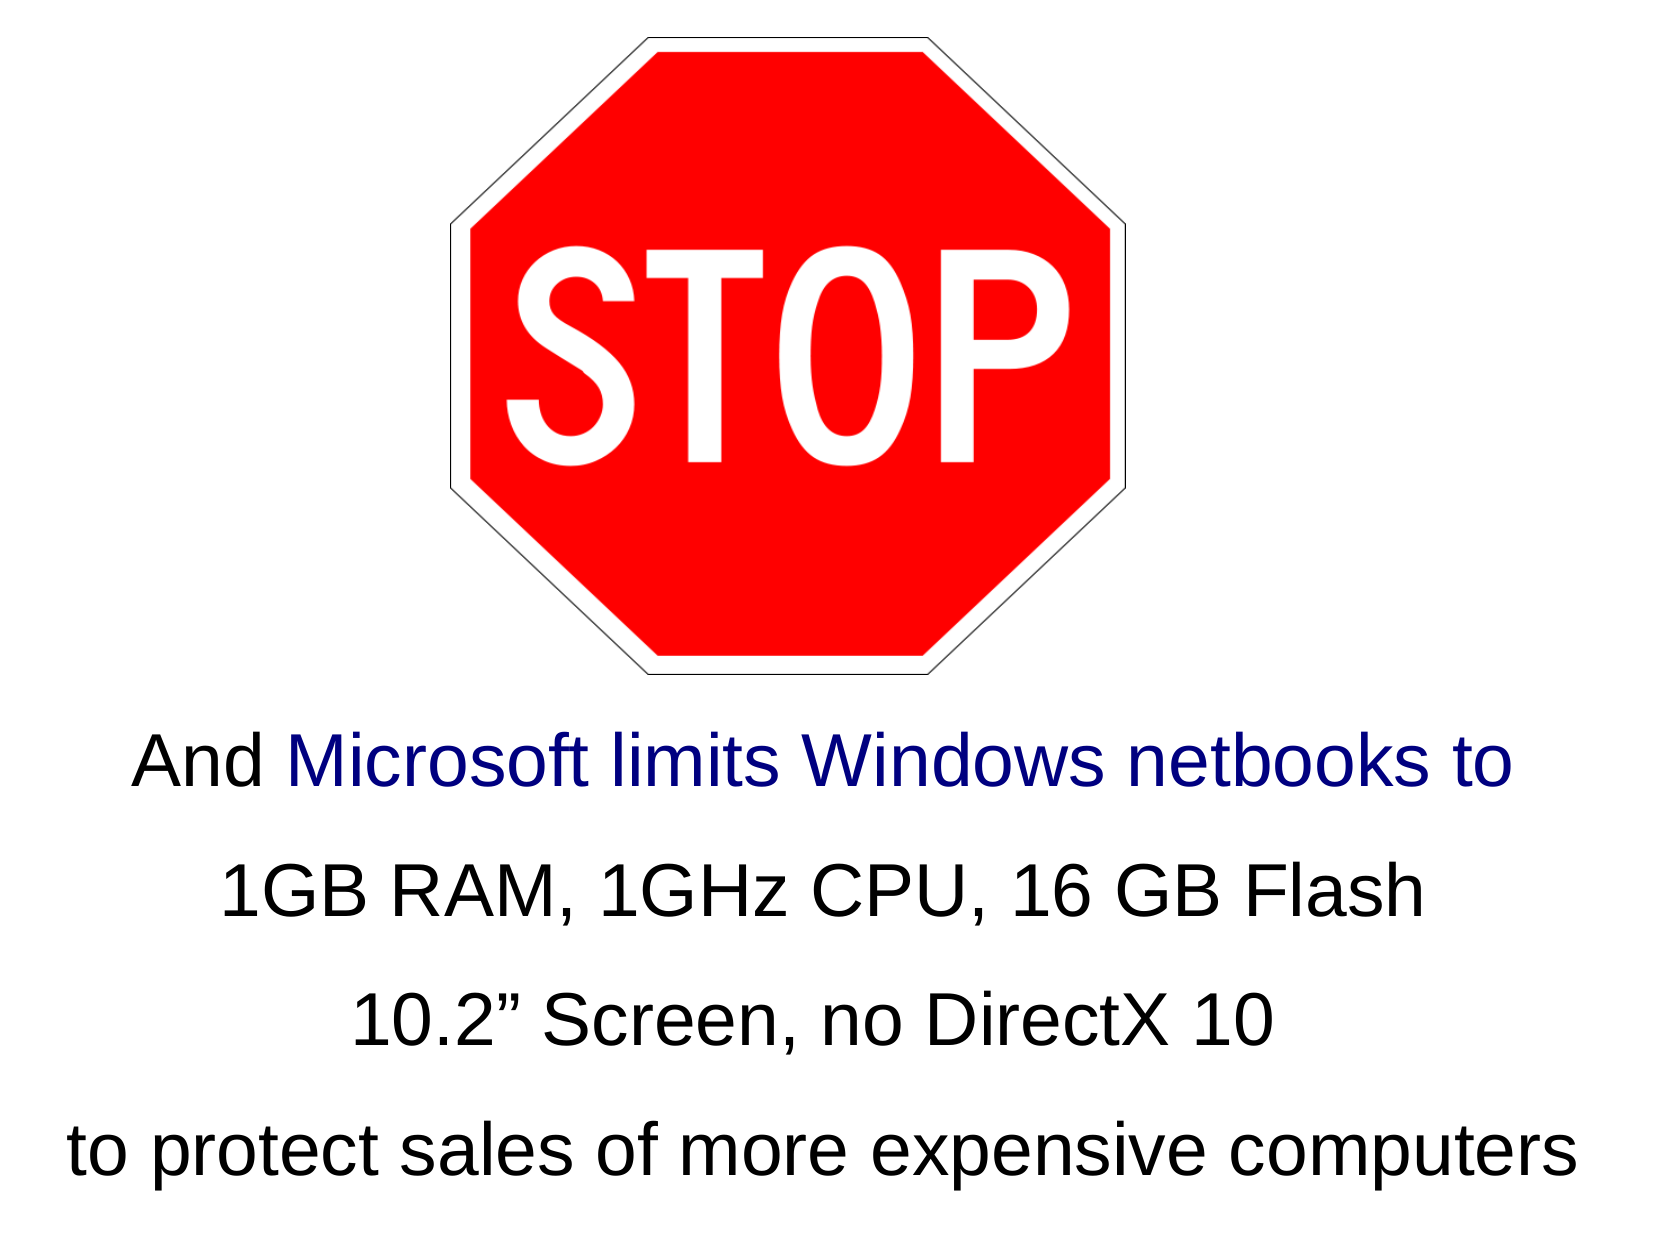

And Microsoft limits Windows netbooks to
1GB RAM, 1GHz CPU, 16 GB Flash
10.2” Screen, no DirectX 10
to protect sales of more expensive computers